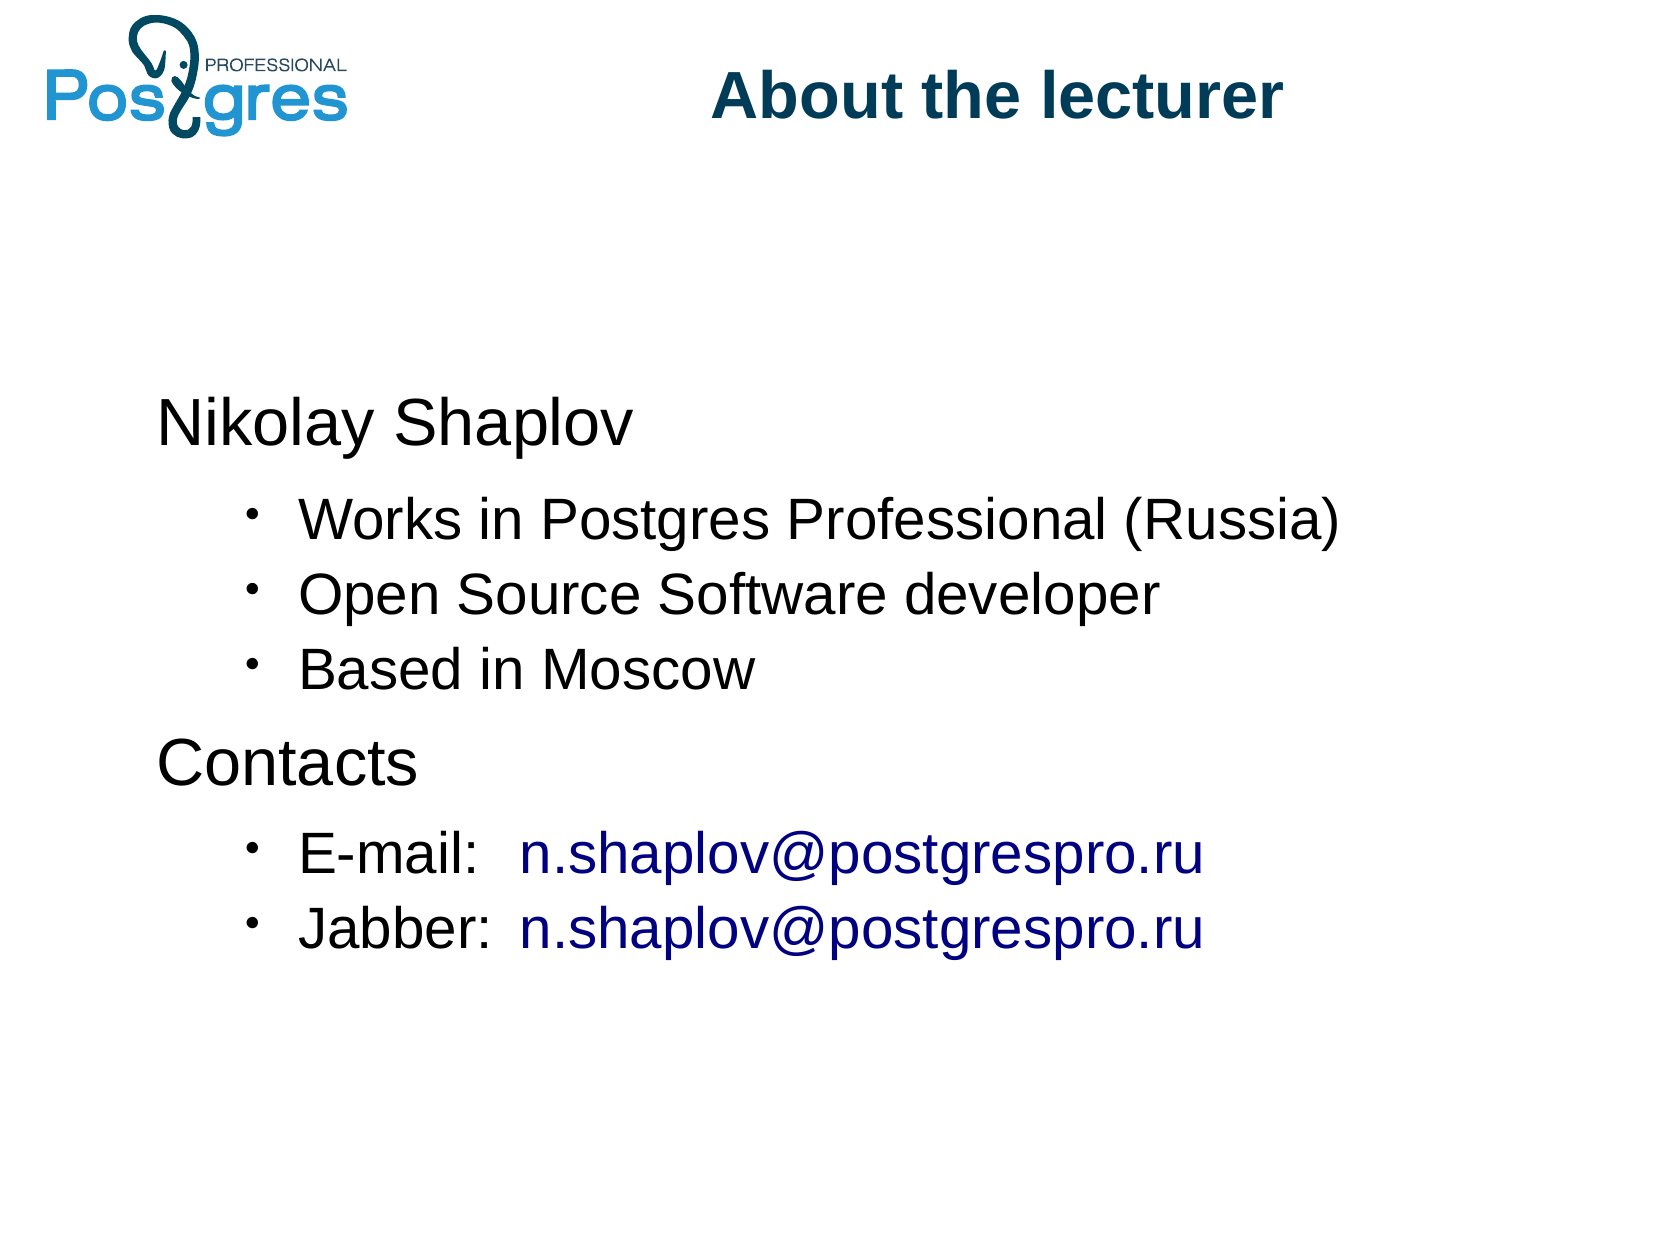

# About the lecturer
Nikolay Shaplov
Works in Postgres Professional (Russia)
Open Source Software developer
Based in Moscow
Contacts
E-mail:	n.shaplov@postgrespro.ru
Jabber:	n.shaplov@postgrespro.ru